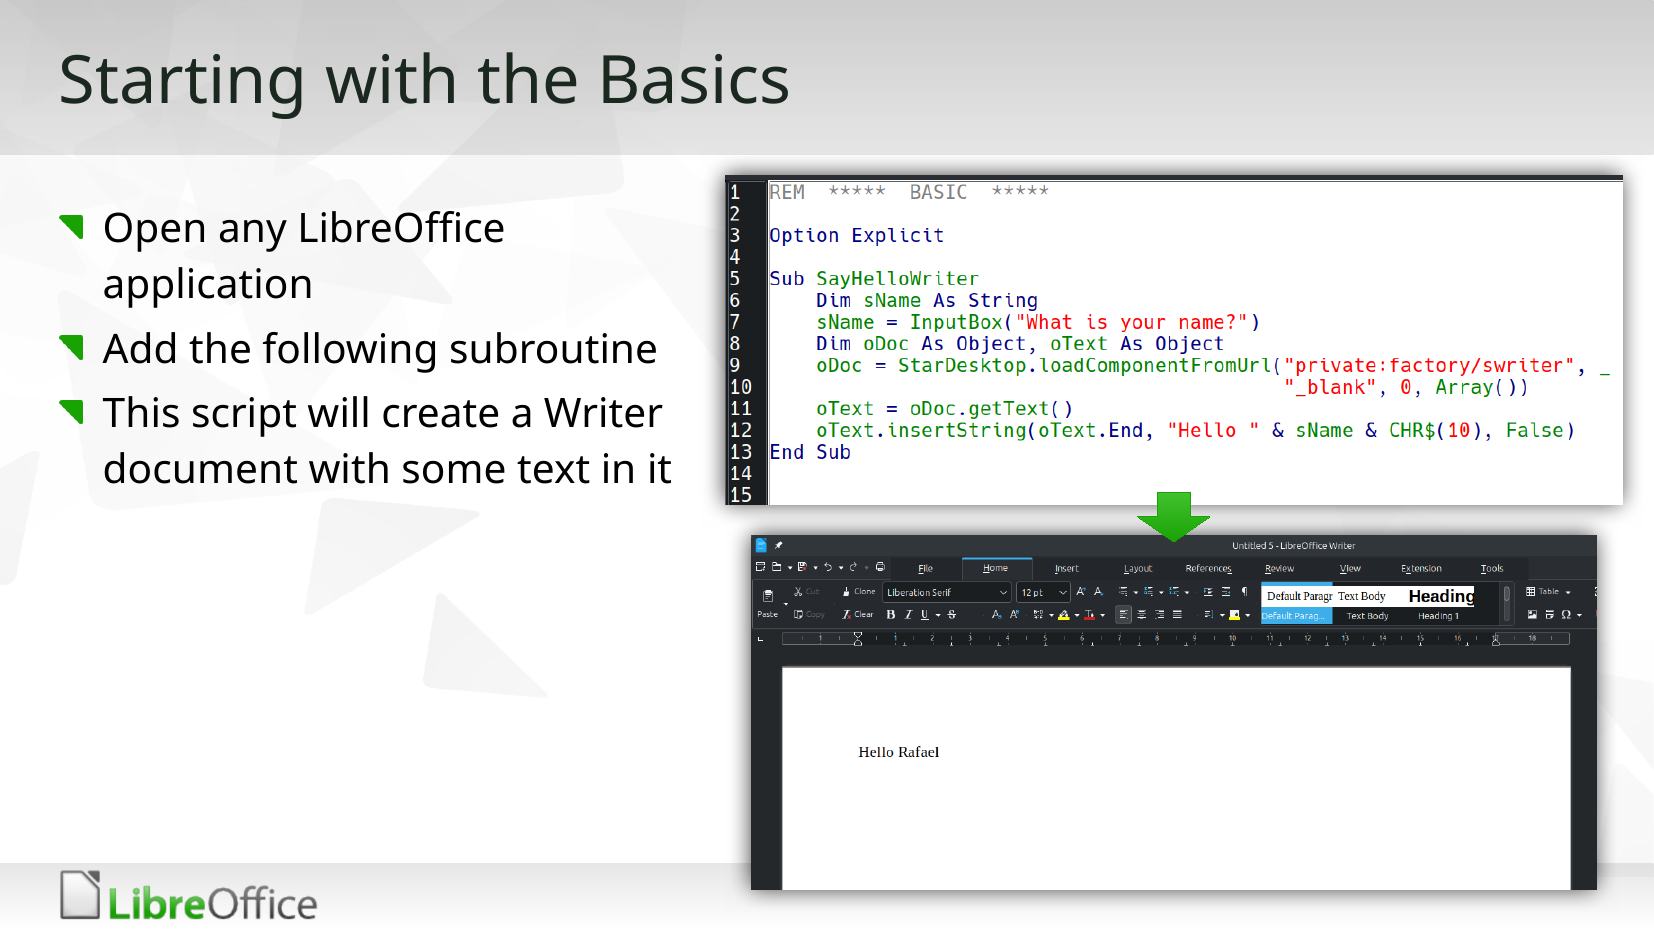

# Starting with the Basics
Open any LibreOffice application
Add the following subroutine
This script will create a Writer document with some text in it